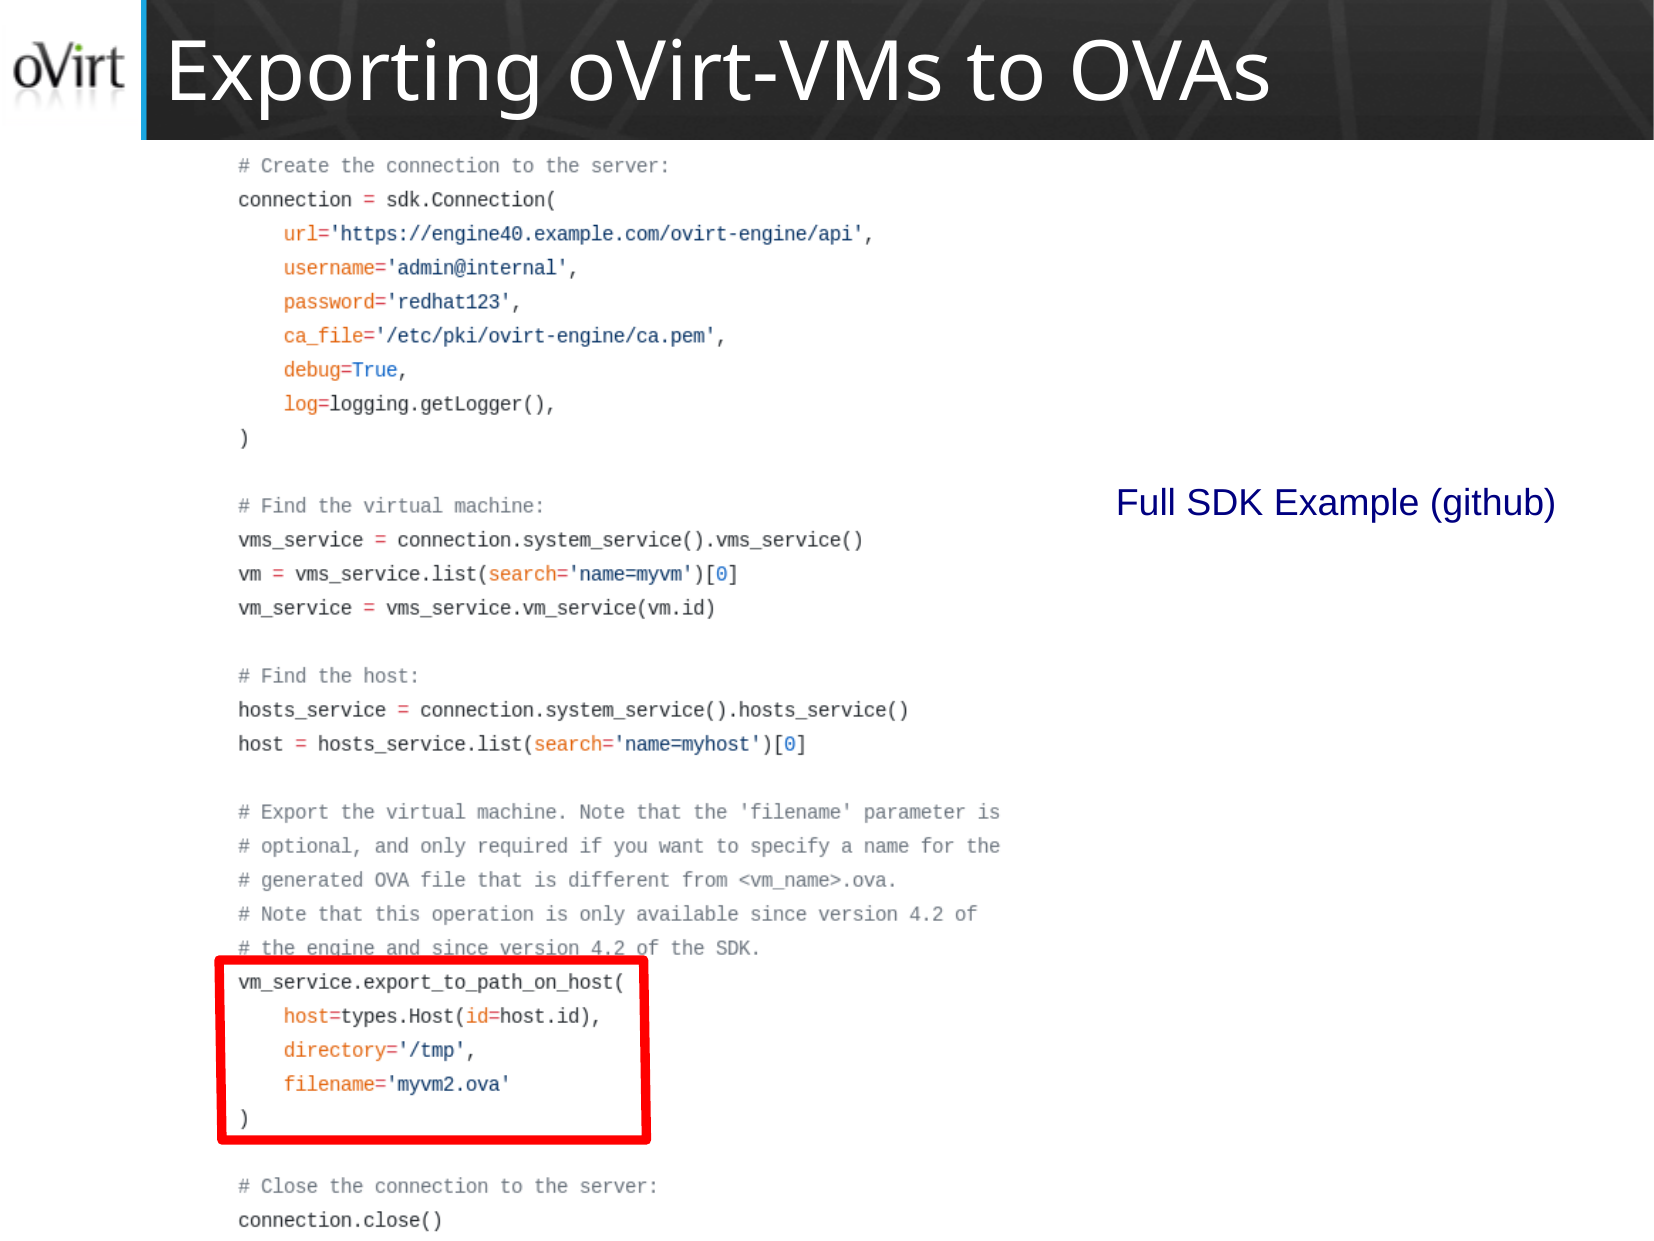

# Exporting oVirt-VMs to OVAs
Full SDK Example (github)